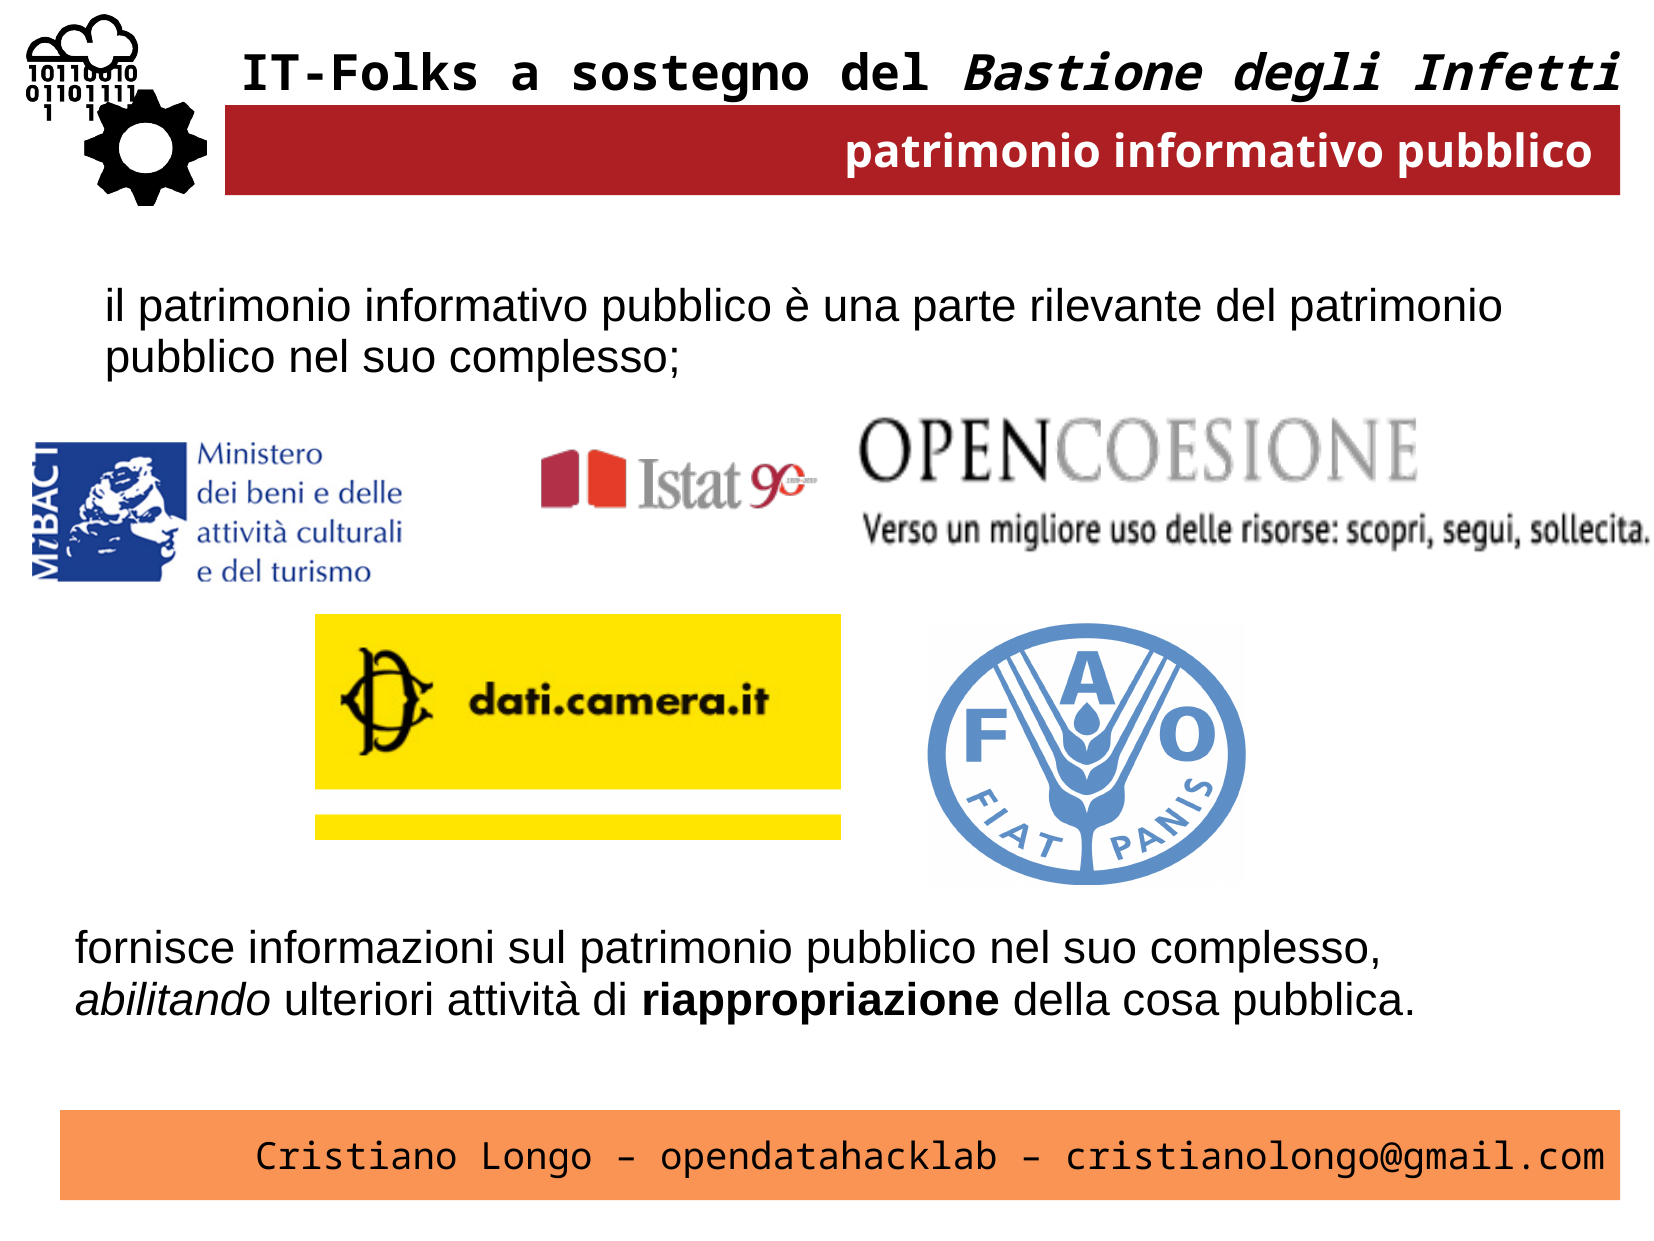

IT-Folks a sostegno del Bastione degli Infetti
patrimonio informativo pubblico
il patrimonio informativo pubblico è una parte rilevante del patrimonio pubblico nel suo complesso;
fornisce informazioni sul patrimonio pubblico nel suo complesso, abilitando ulteriori attività di riappropriazione della cosa pubblica.
Cristiano Longo – opendatahacklab – cristianolongo@gmail.com